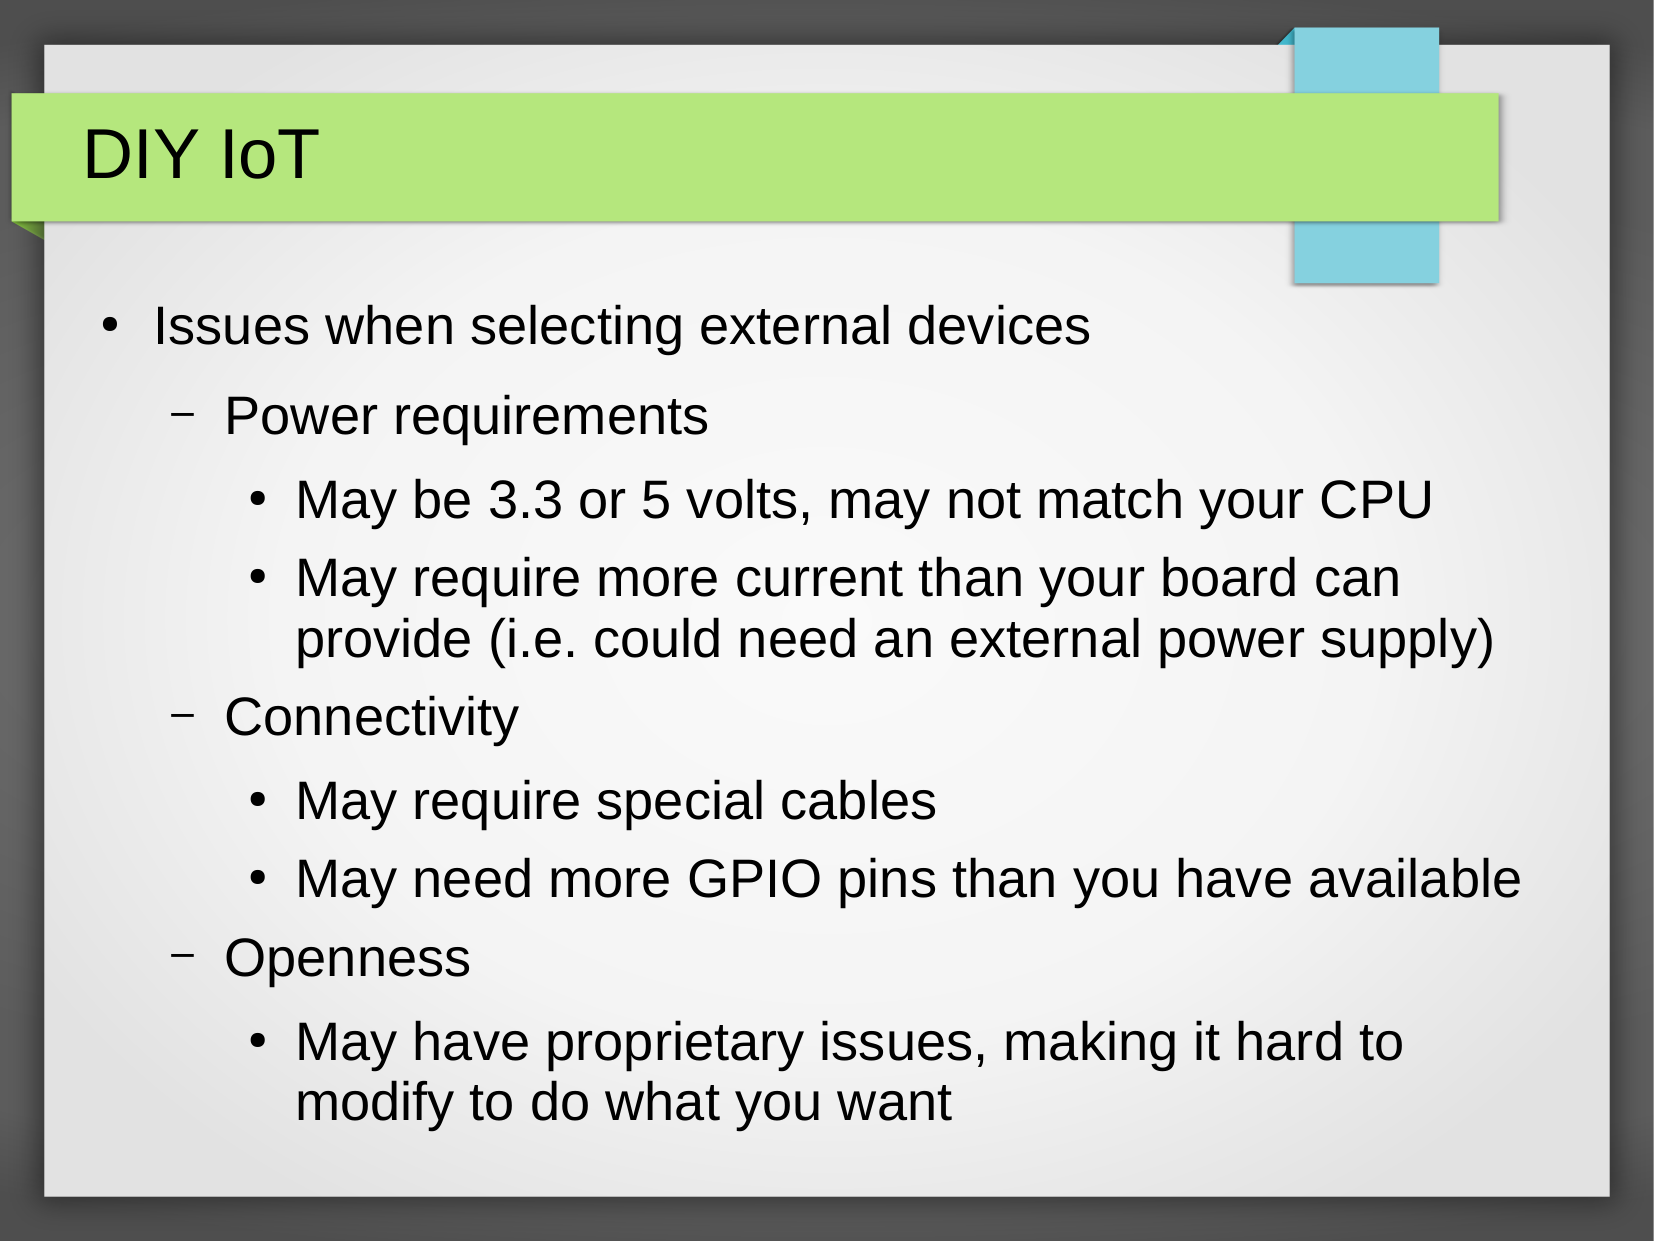

# DIY IoT
Issues when selecting external devices
Power requirements
May be 3.3 or 5 volts, may not match your CPU
May require more current than your board can provide (i.e. could need an external power supply)
Connectivity
May require special cables
May need more GPIO pins than you have available
Openness
May have proprietary issues, making it hard to modify to do what you want